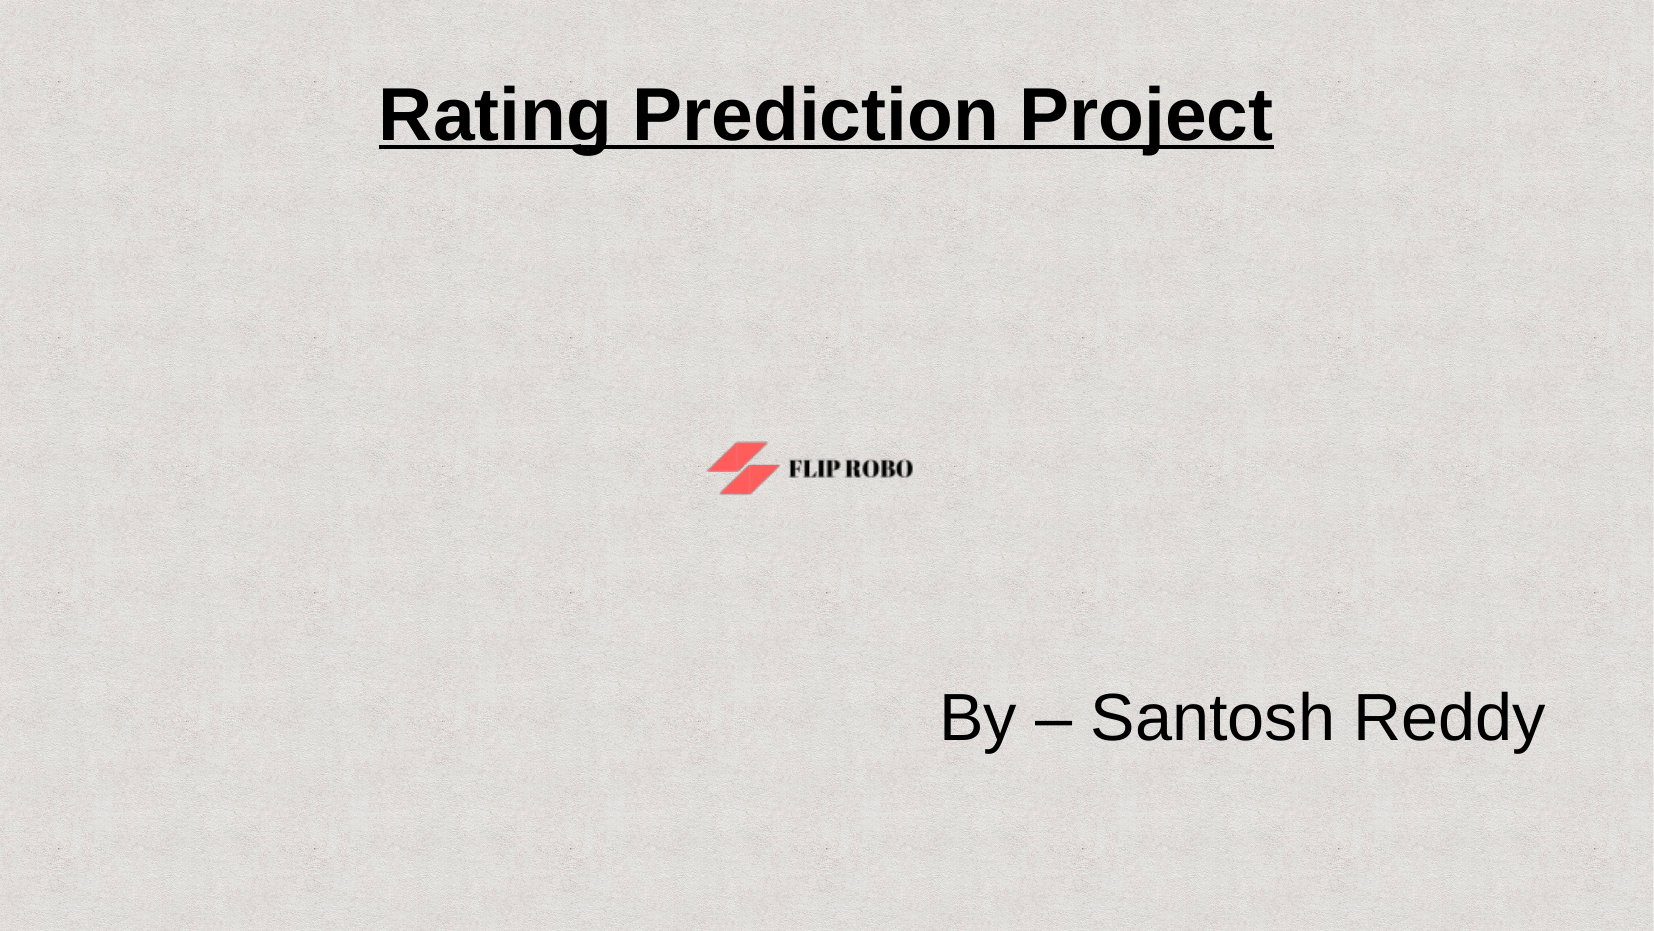

# Rating Prediction Project
 By – Santosh Reddy